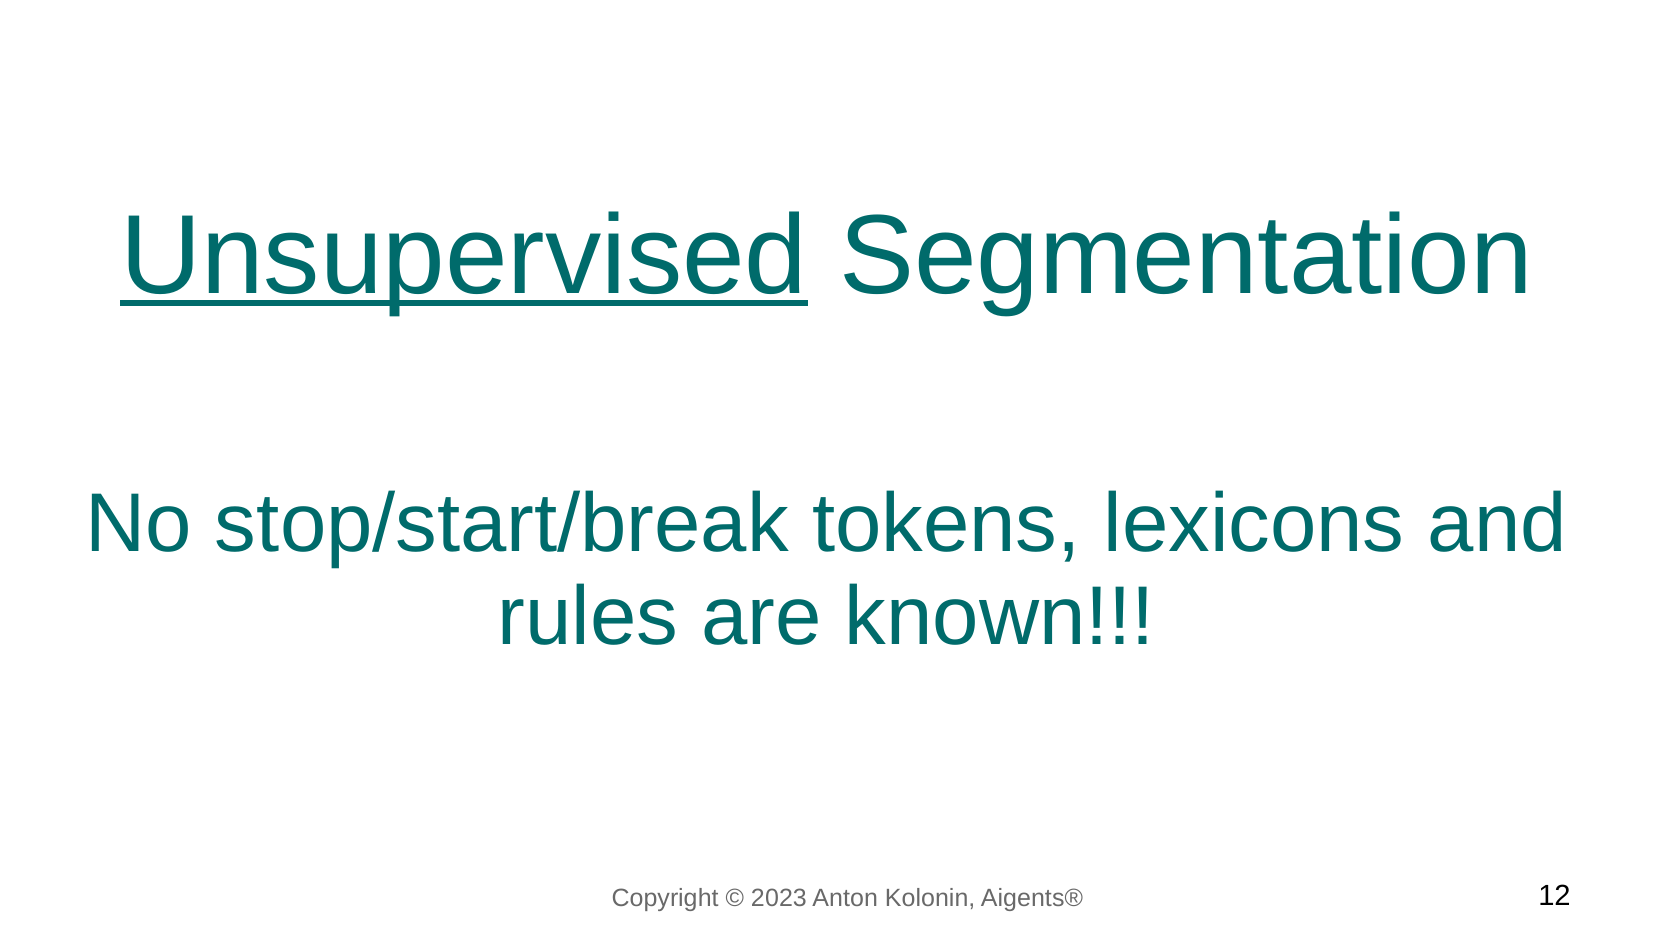

Unsupervised Segmentation
No stop/start/break tokens, lexicons and rules are known!!!
Copyright © 2023 Anton Kolonin, Aigents®
12